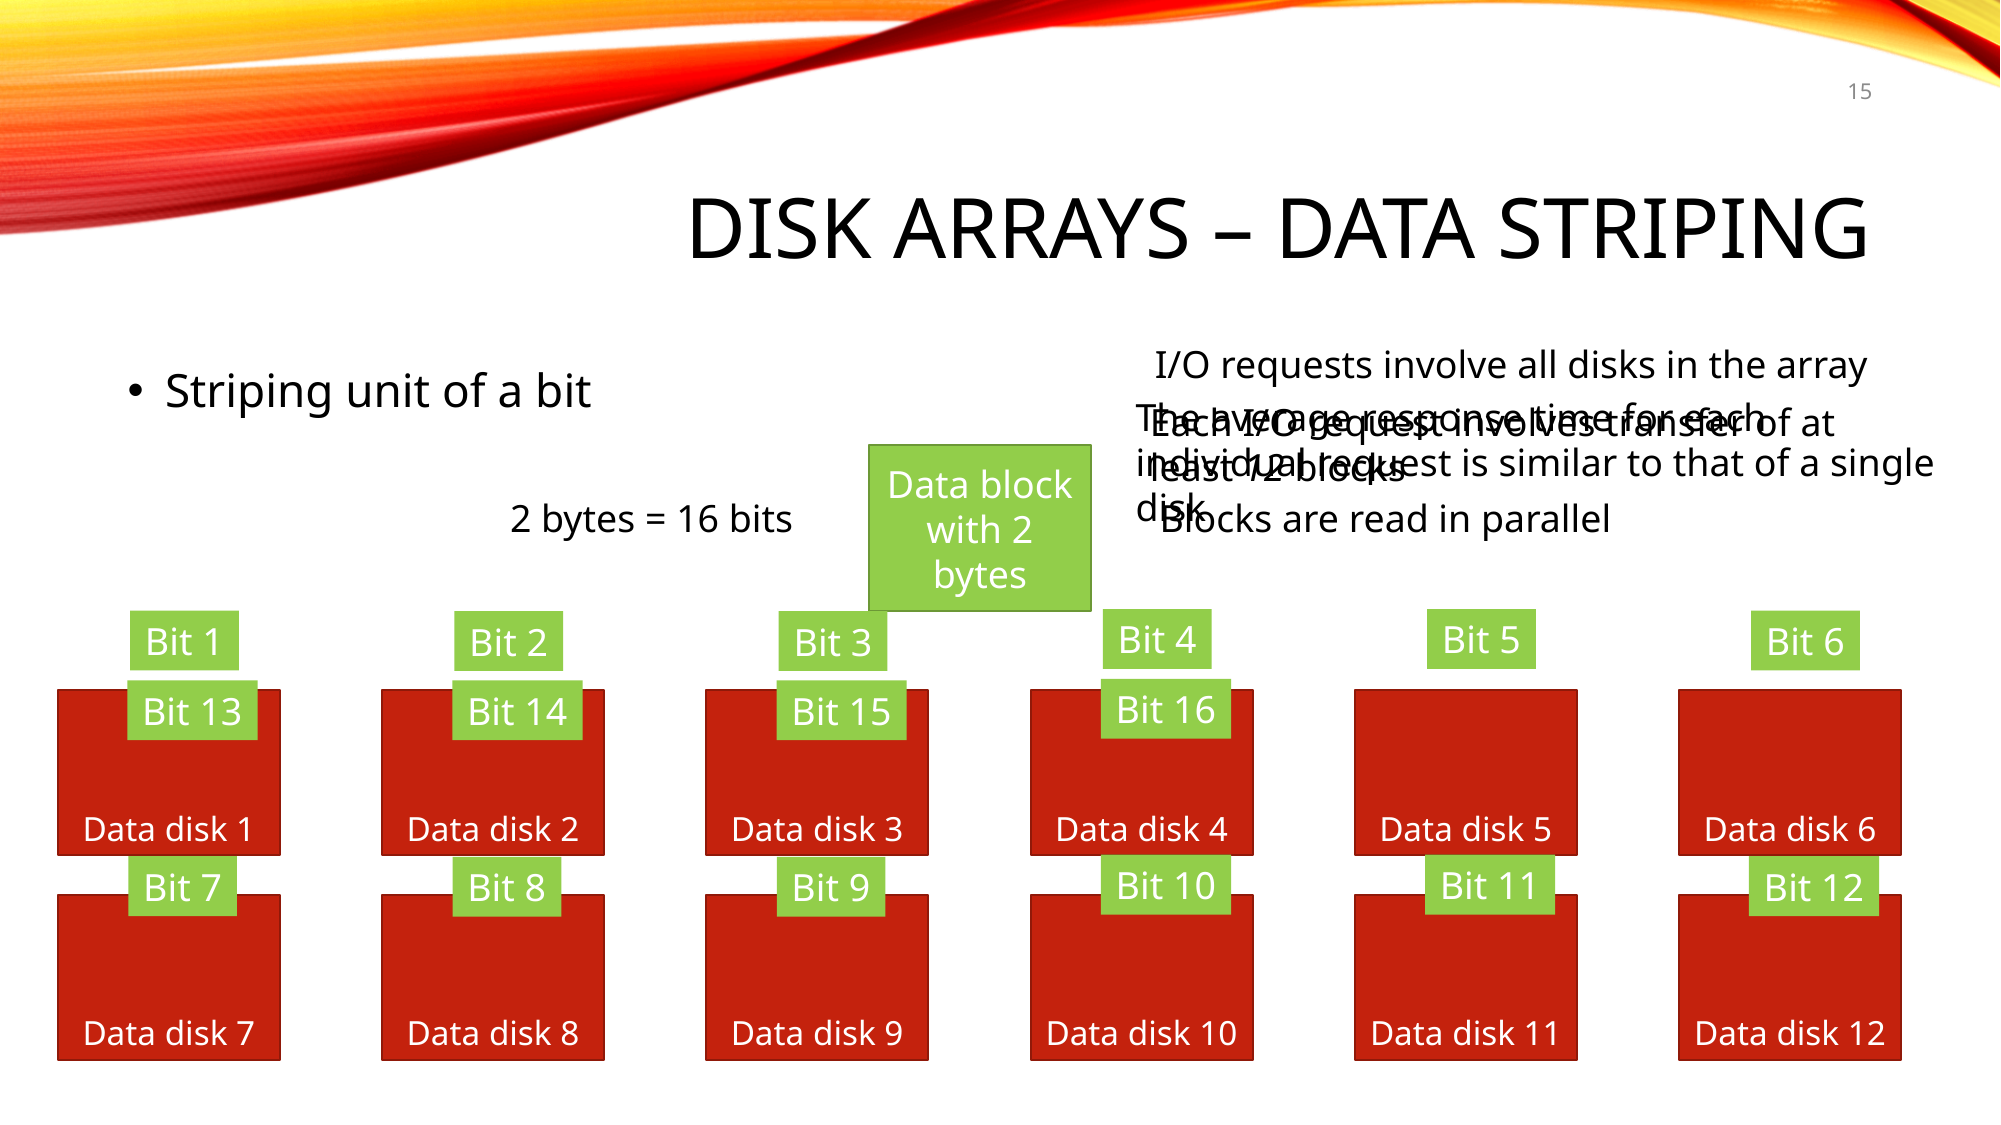

# Disk arrays – data striping
I/O requests involve all disks in the array
Striping unit of a bit
The average response time for each
individual request is similar to that of a single
disk
Each I/O request involves transfer of at least 12 blocks
Data block with 2 bytes
2 bytes = 16 bits
Blocks are read in parallel
Bit 4
Bit 5
Bit 1
Bit 6
Bit 2
Bit 3
Bit 16
Bit 13
Bit 14
Bit 15
Data disk 1
Data disk 2
Data disk 3
Data disk 4
Data disk 5
Data disk 6
Bit 10
Bit 11
Bit 7
Bit 12
Bit 8
Bit 9
Data disk 7
Data disk 8
Data disk 9
Data disk 10
Data disk 11
Data disk 12